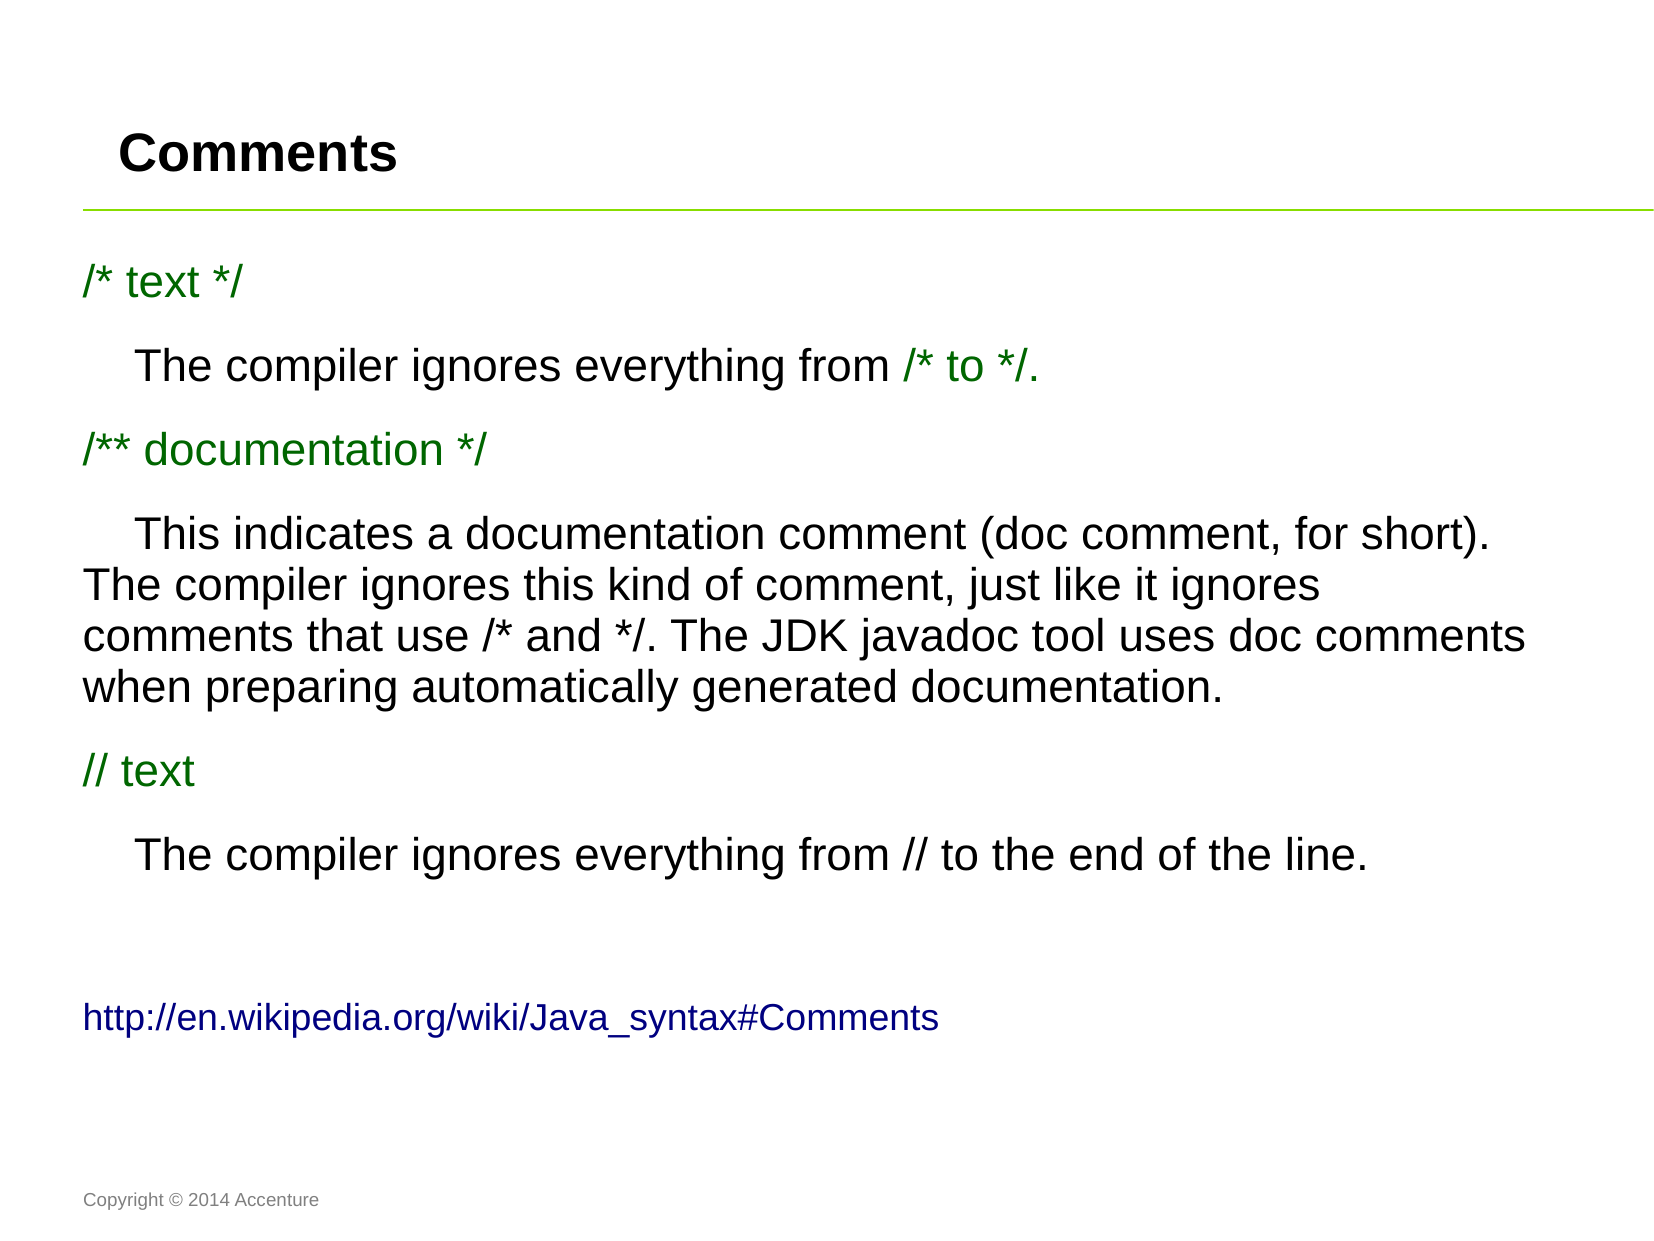

# Comments
/* text */
 The compiler ignores everything from /* to */.
/** documentation */
 This indicates a documentation comment (doc comment, for short). The compiler ignores this kind of comment, just like it ignores comments that use /* and */. The JDK javadoc tool uses doc comments when preparing automatically generated documentation.
// text
 The compiler ignores everything from // to the end of the line.
http://en.wikipedia.org/wiki/Java_syntax#Comments